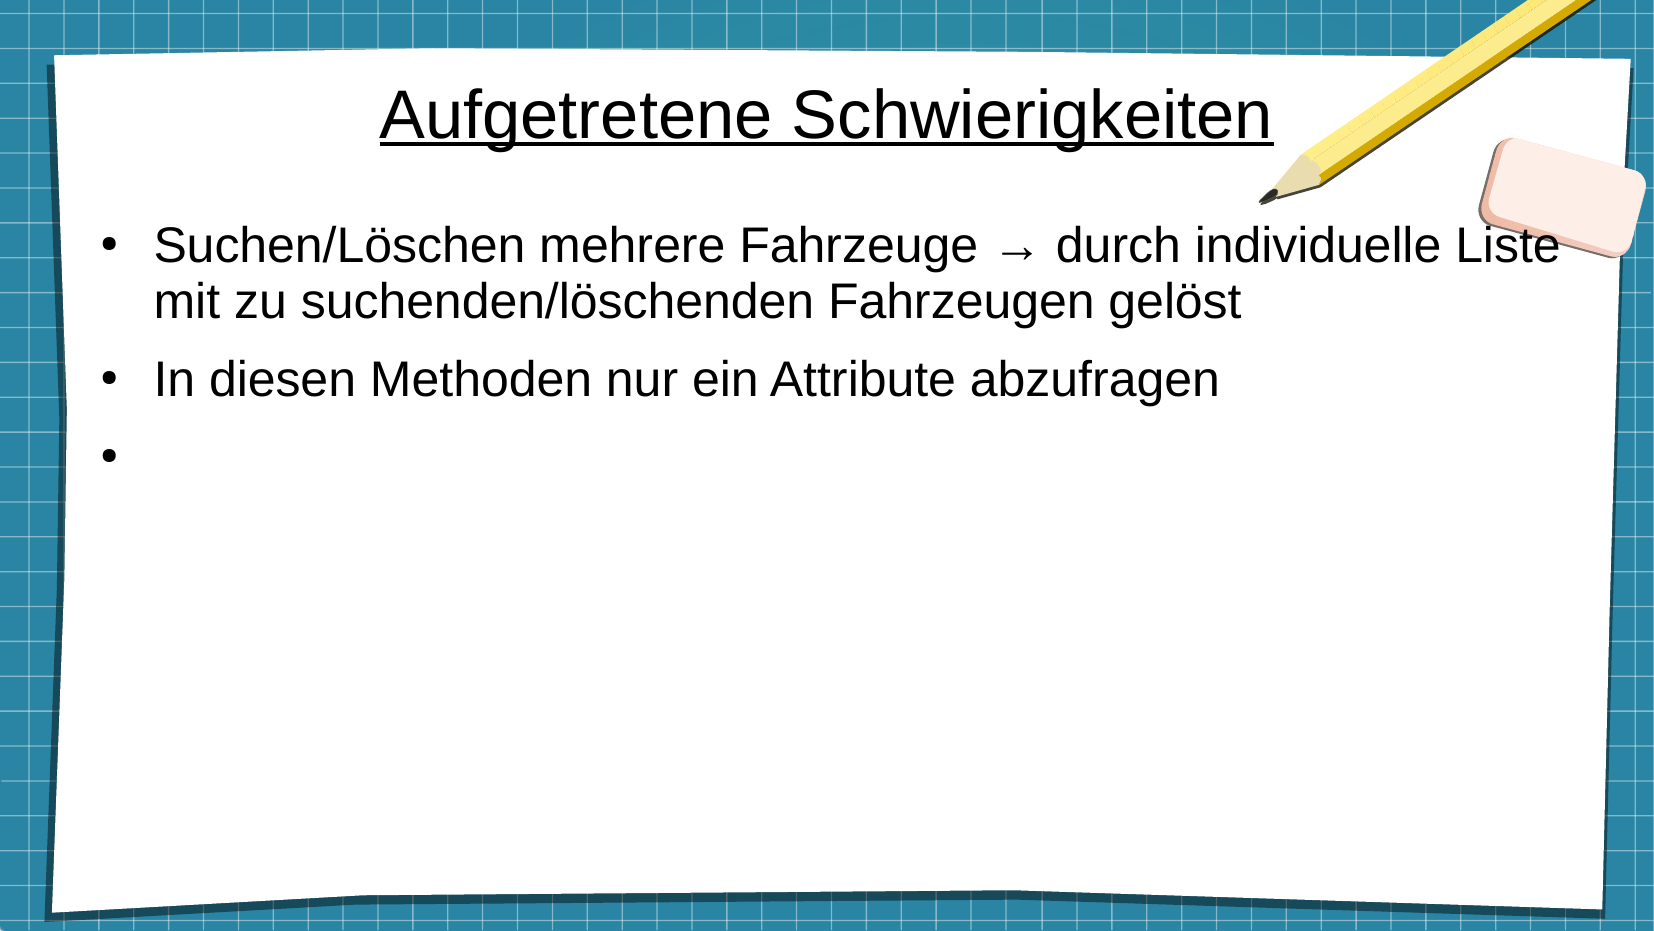

# Aufgetretene Schwierigkeiten
Suchen/Löschen mehrere Fahrzeuge → durch individuelle Liste mit zu suchenden/löschenden Fahrzeugen gelöst
In diesen Methoden nur ein Attribute abzufragen